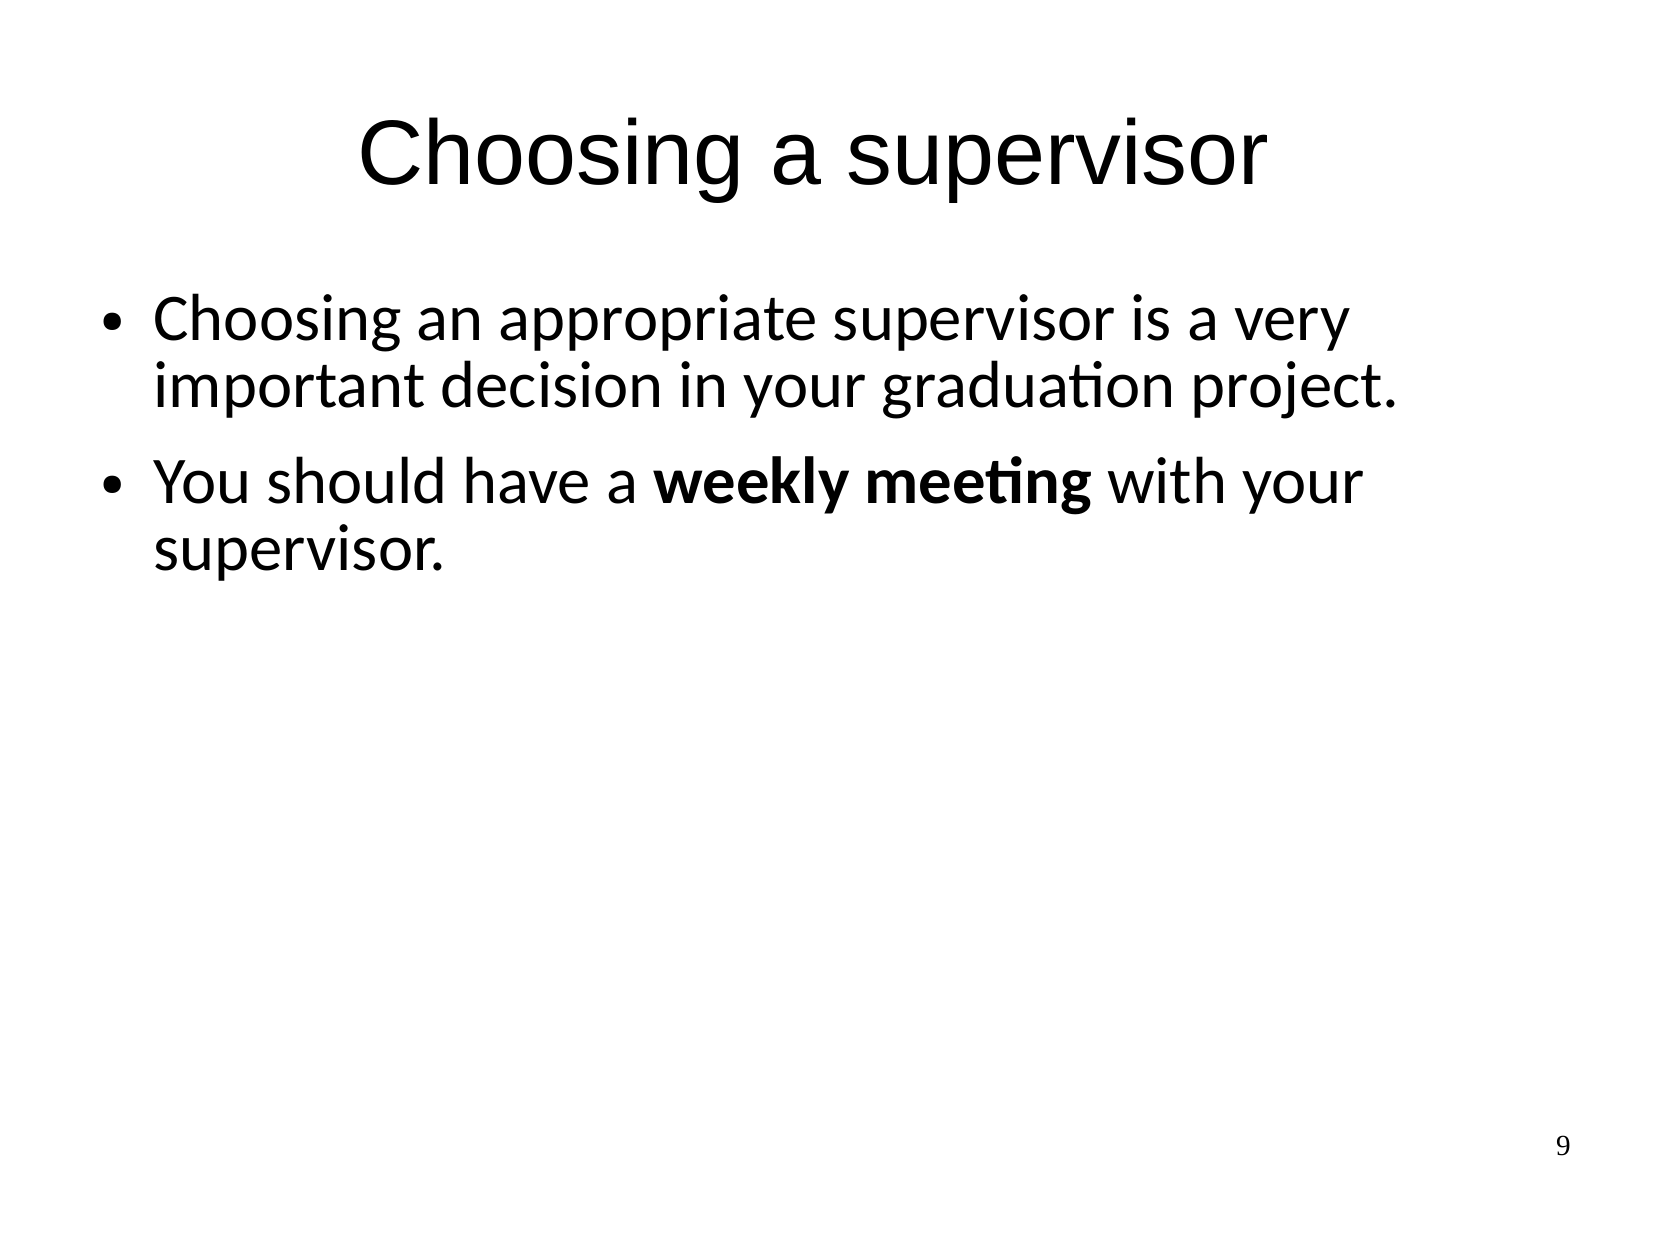

# Choosing a supervisor
Choosing an appropriate supervisor is a very important decision in your graduation project.
You should have a weekly meeting with your supervisor.
9